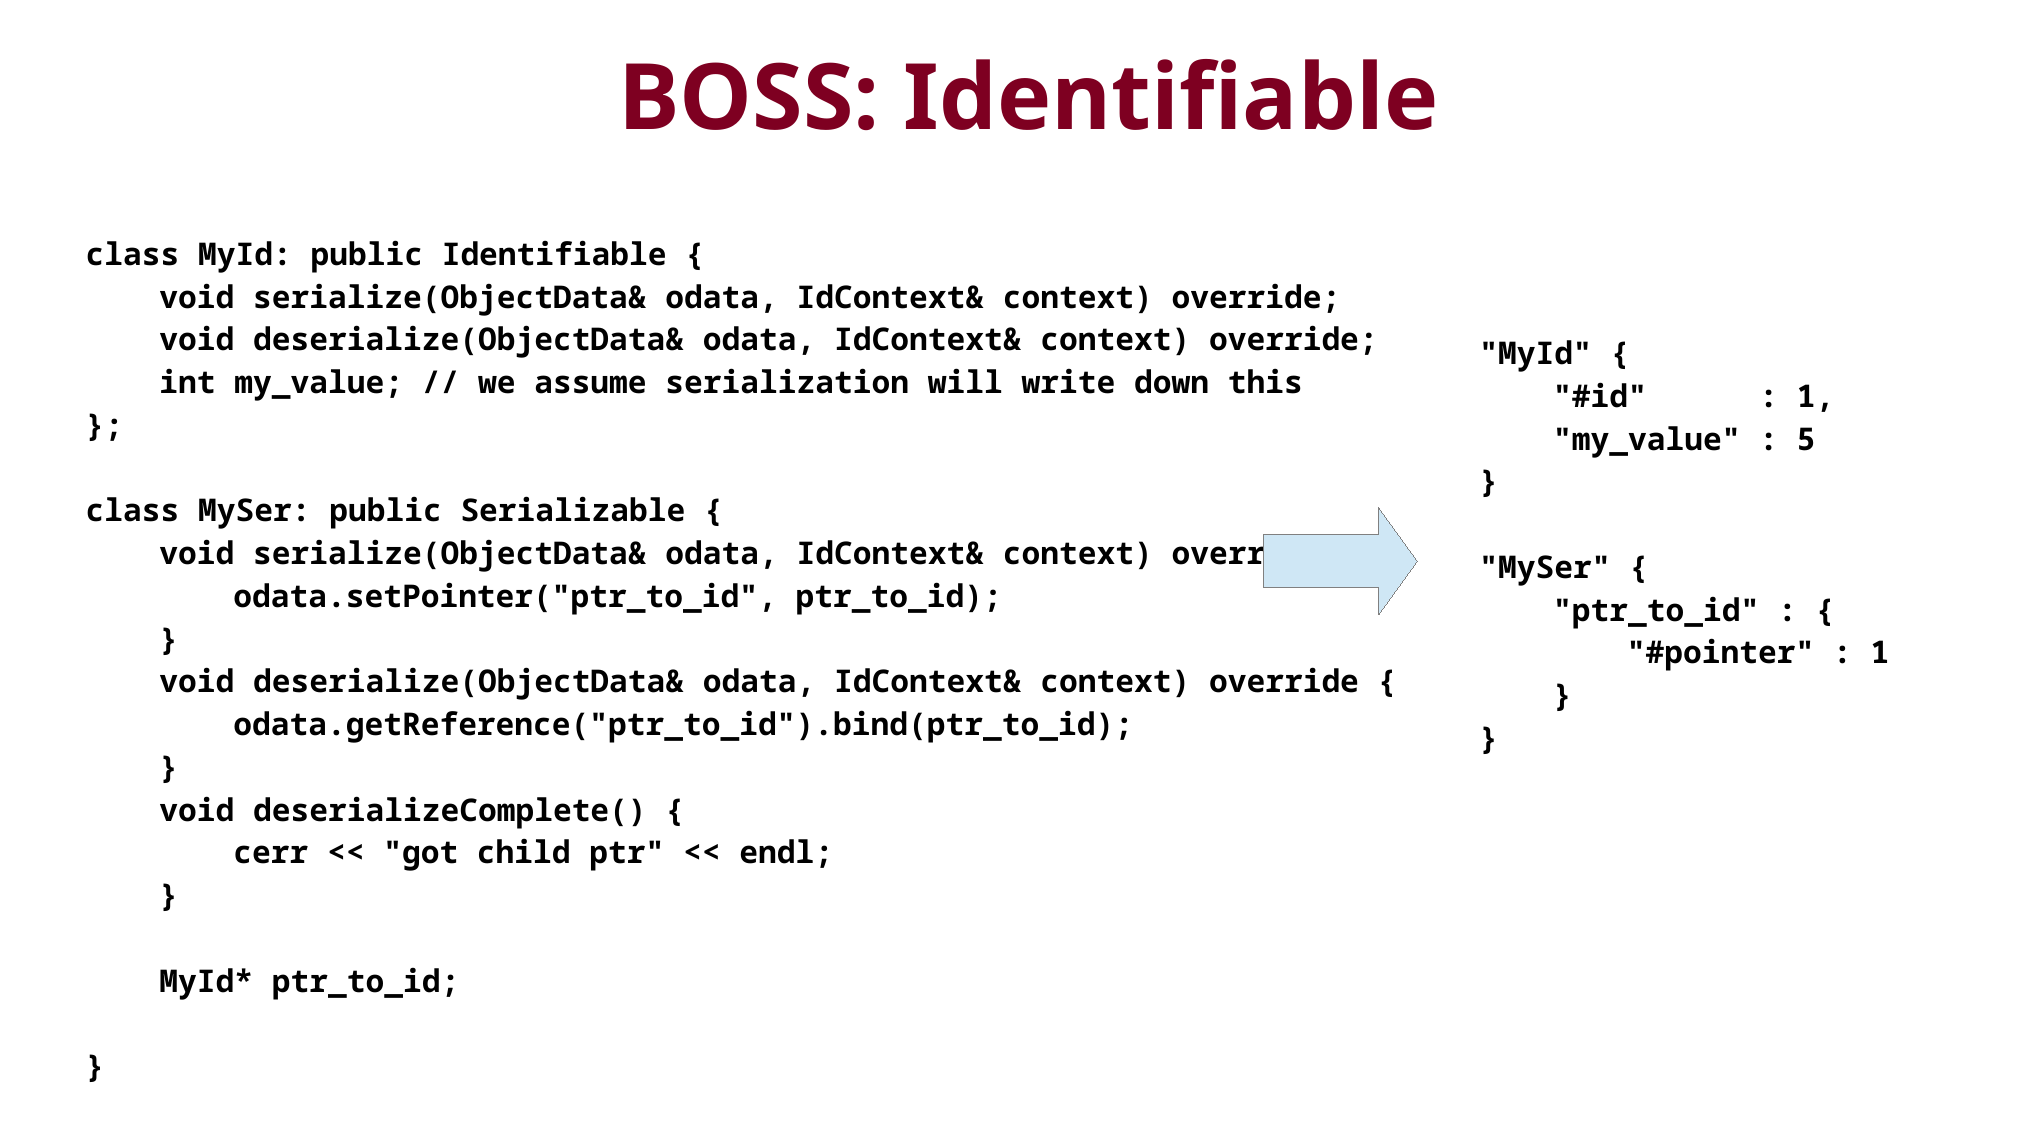

# BOSS: Identifiable
class MyId: public Identifiable {
	void serialize(ObjectData& odata, IdContext& context) override;
	void deserialize(ObjectData& odata, IdContext& context) override;
	int my_value; // we assume serialization will write down this
};
class MySer: public Serializable {
	void serialize(ObjectData& odata, IdContext& context) override {
		odata.setPointer("ptr_to_id", ptr_to_id);
	}
	void deserialize(ObjectData& odata, IdContext& context) override {
		odata.getReference("ptr_to_id").bind(ptr_to_id);
	}
	void deserializeComplete() {
		cerr << "got child ptr" << endl;
	}
	MyId* ptr_to_id;
}
"MyId" {
	"#id" : 1,
	"my_value" : 5
}
"MySer" {
	"ptr_to_id" : {
		"#pointer" : 1
	}
}